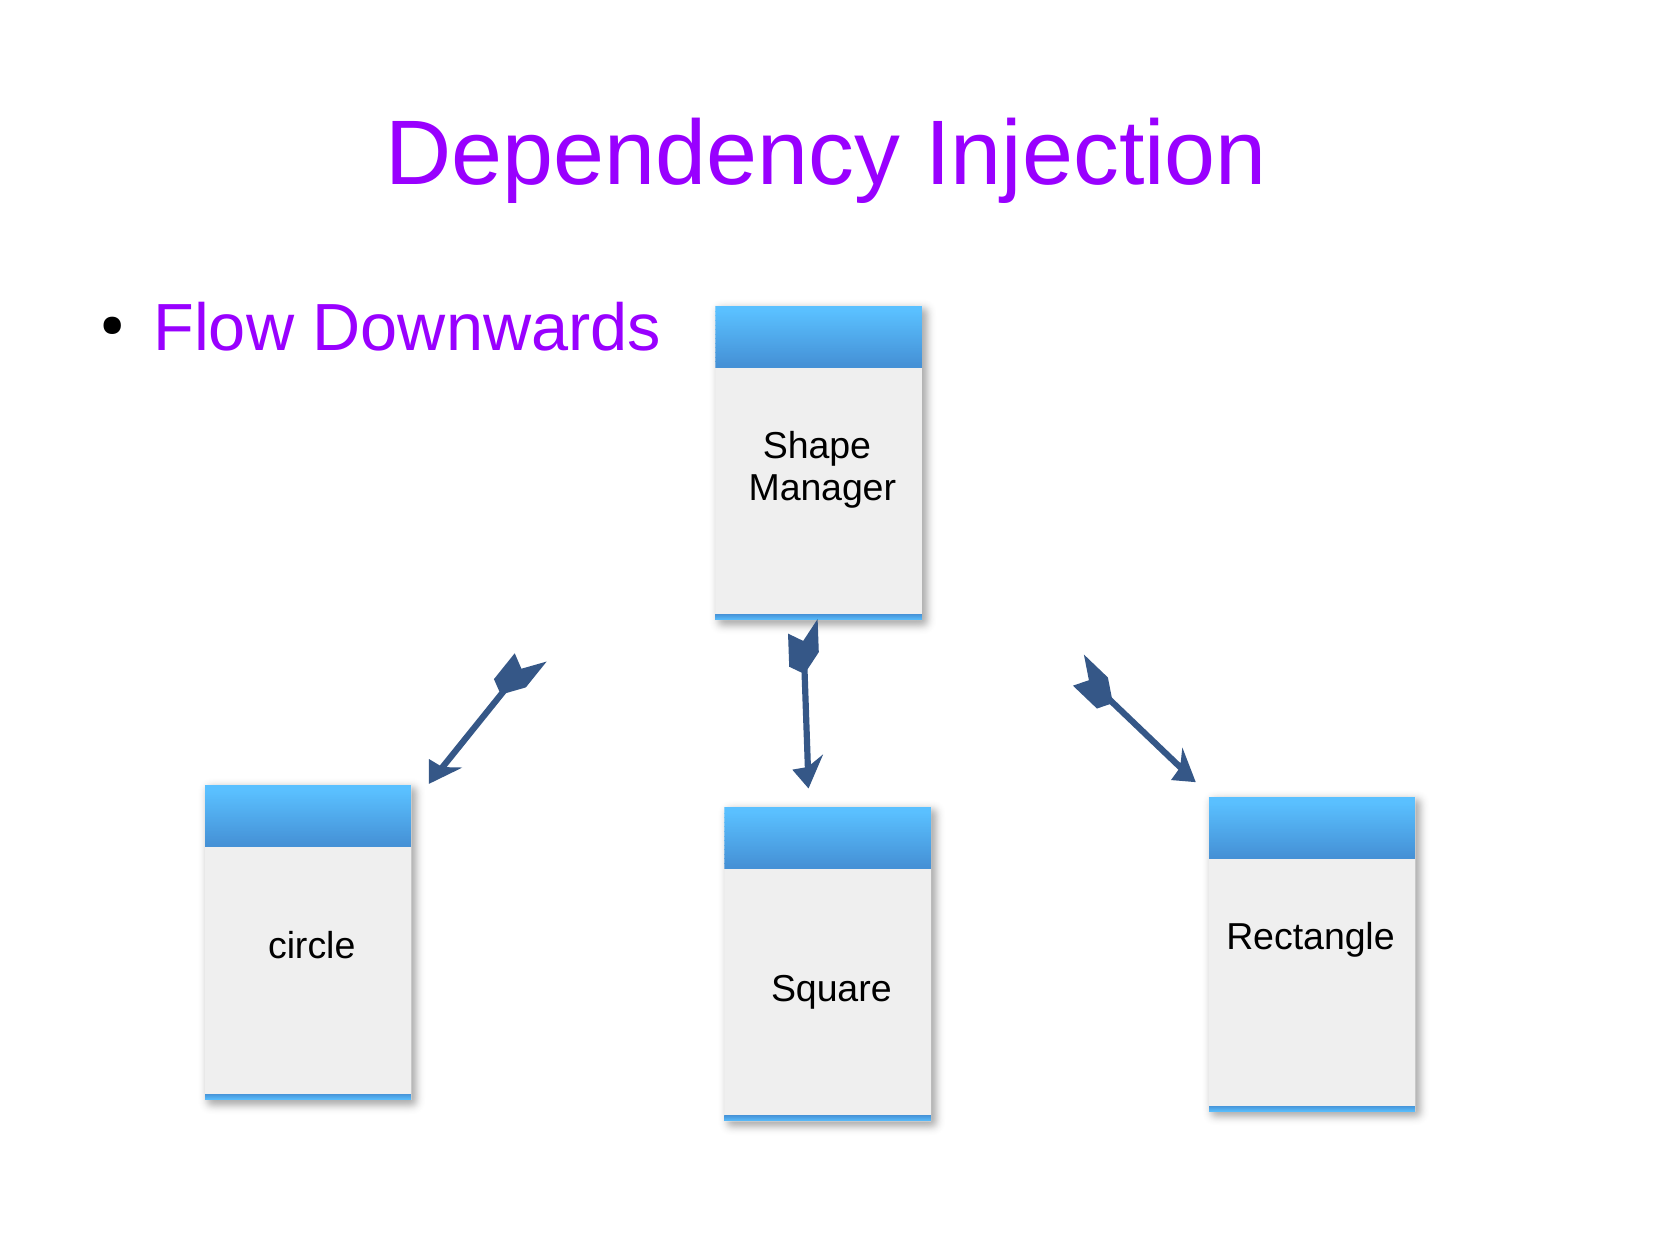

# Dependency Injection
Flow Downwards
Shape
Manager
circle
Rectangle
Square